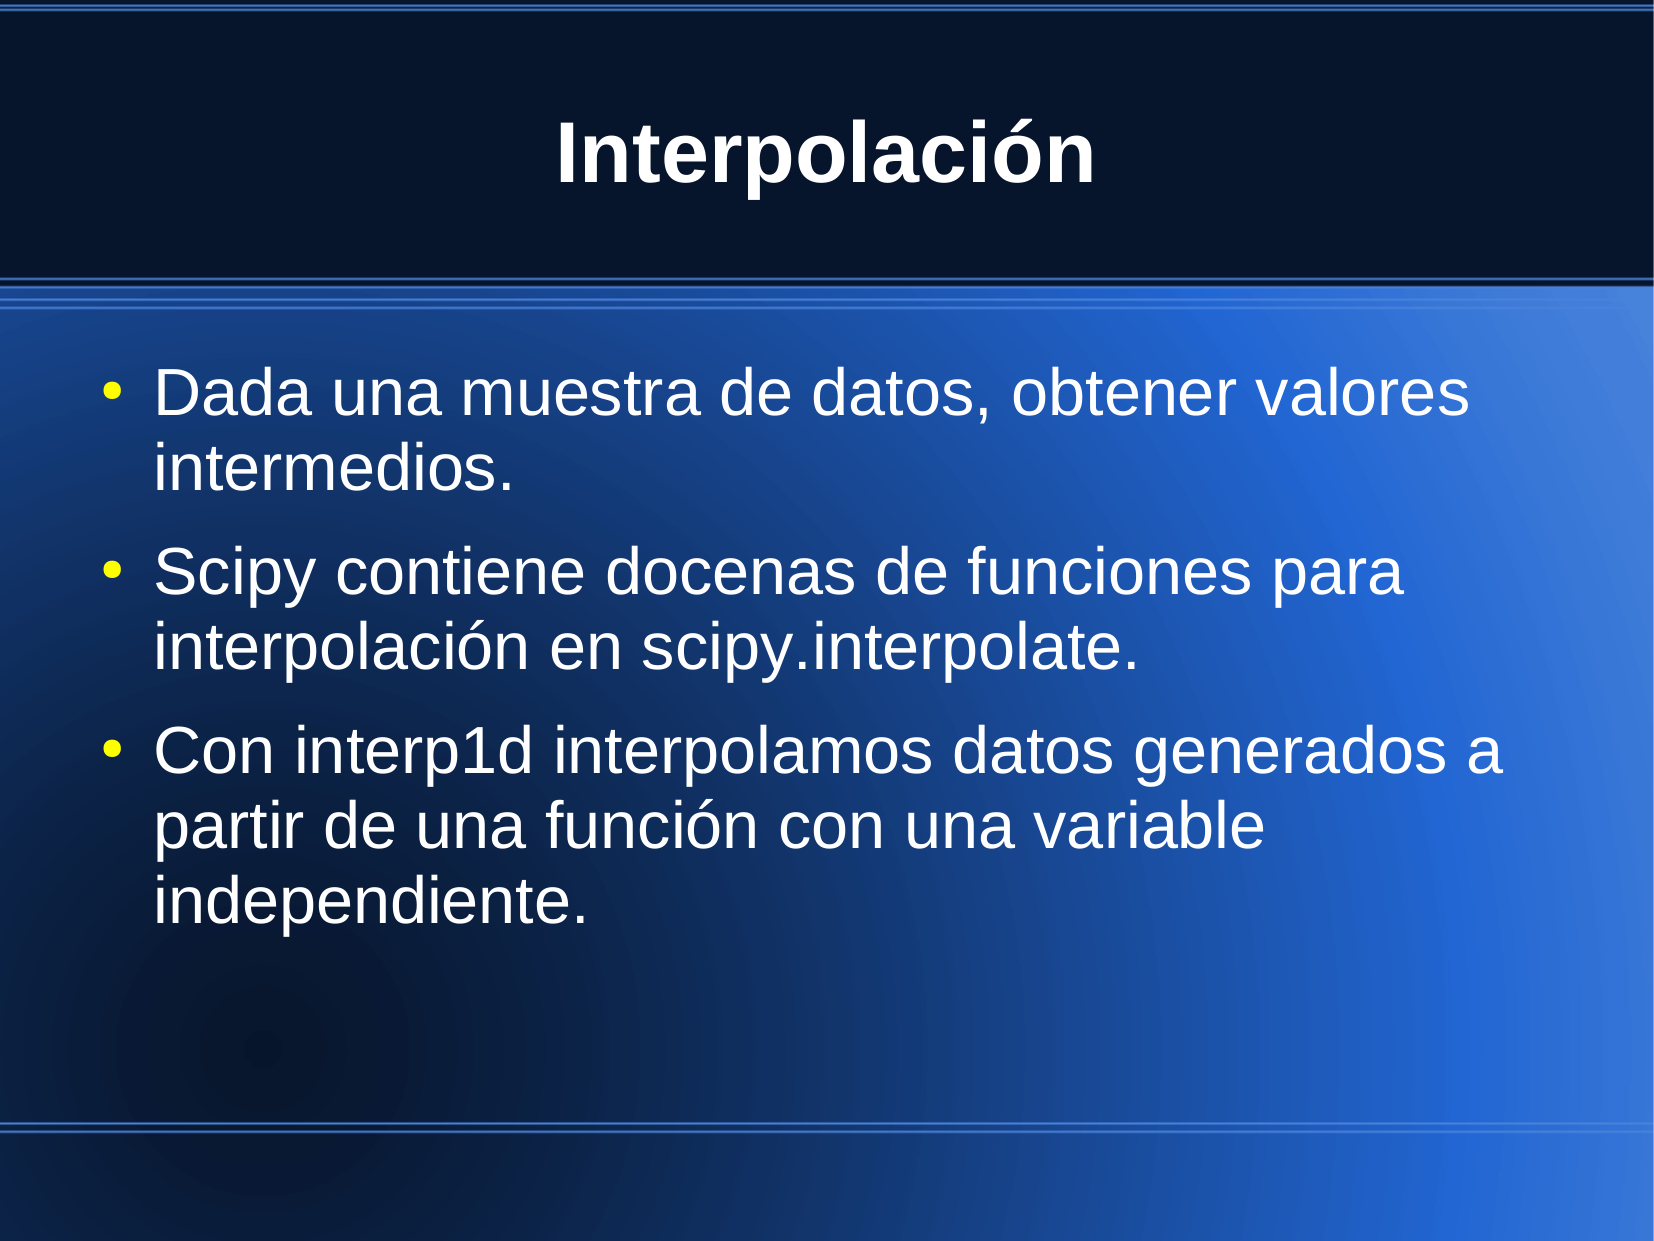

# Interpolación
Dada una muestra de datos, obtener valores intermedios.
Scipy contiene docenas de funciones para interpolación en scipy.interpolate.
Con interp1d interpolamos datos generados a partir de una función con una variable independiente.